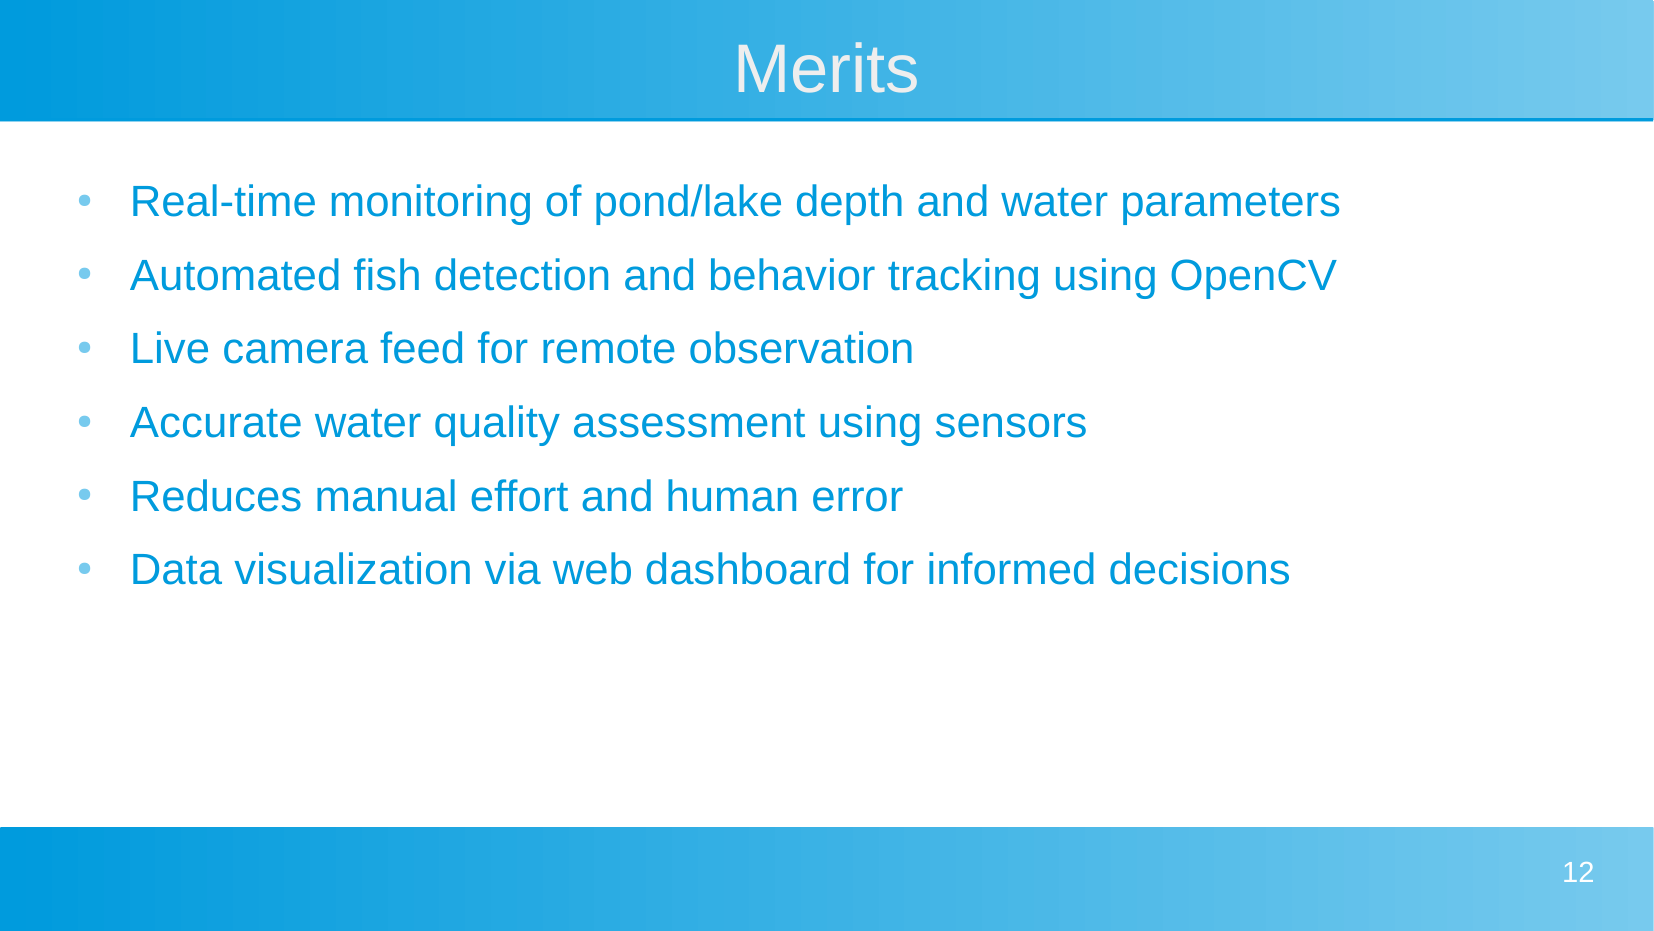

# Merits
Real-time monitoring of pond/lake depth and water parameters
Automated fish detection and behavior tracking using OpenCV
Live camera feed for remote observation
Accurate water quality assessment using sensors
Reduces manual effort and human error
Data visualization via web dashboard for informed decisions
12